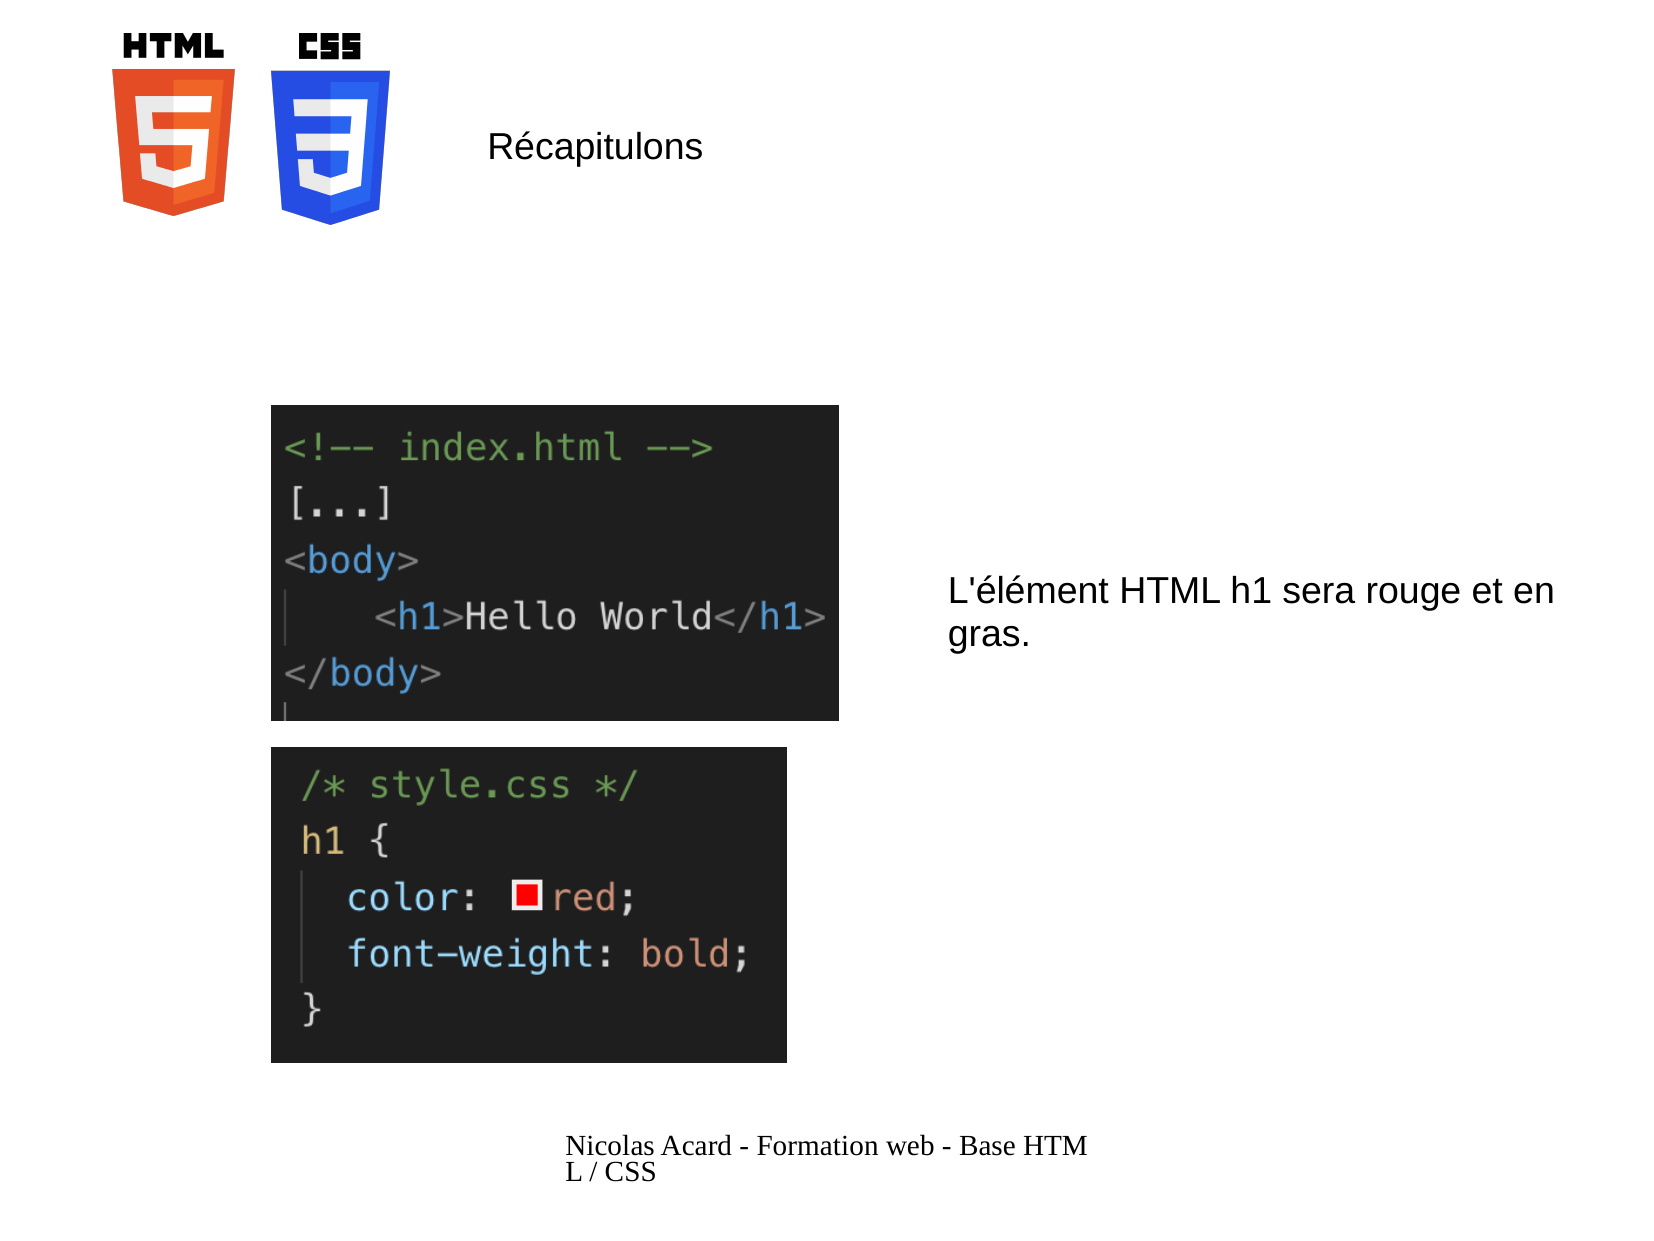

Récapitulons
L'élément HTML h1 sera rouge et en gras.
Nicolas Acard - Formation web - Base HTML / CSS